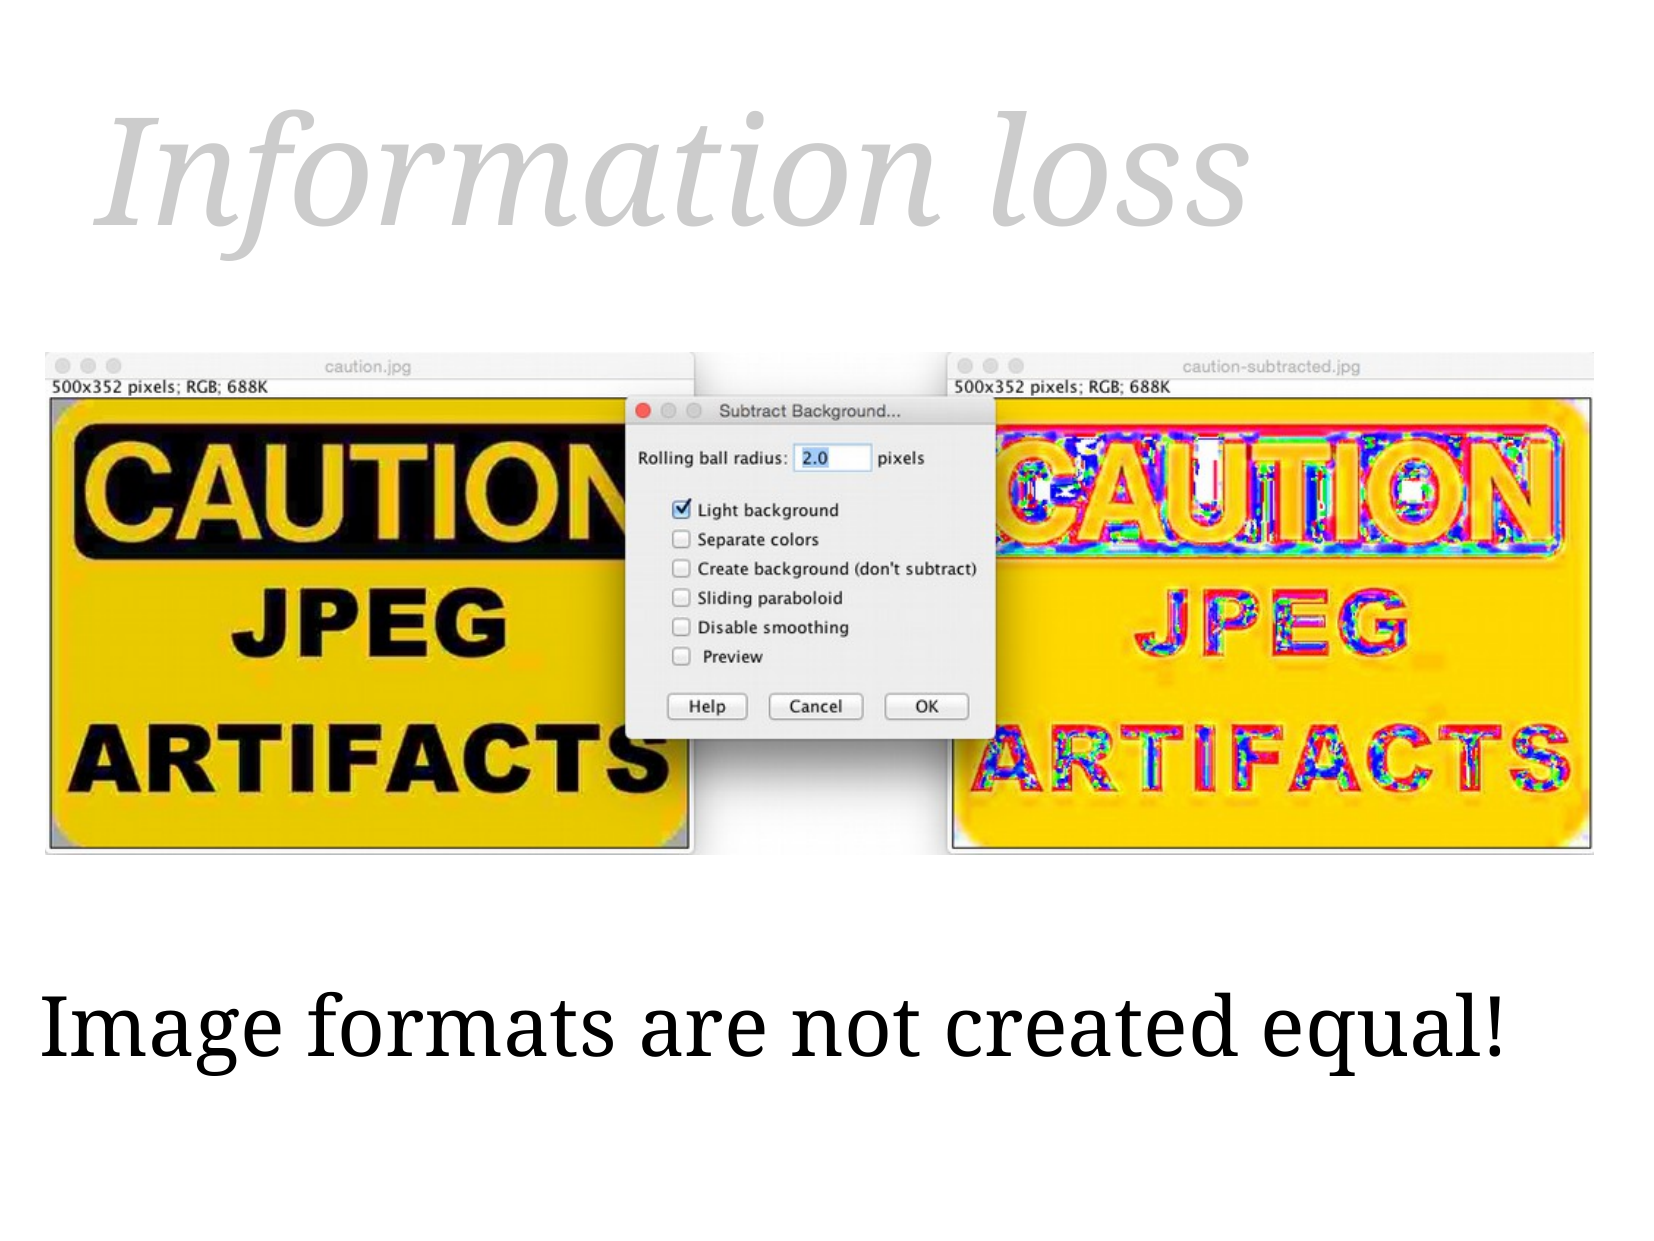

Information loss
Image formats are not created equal!